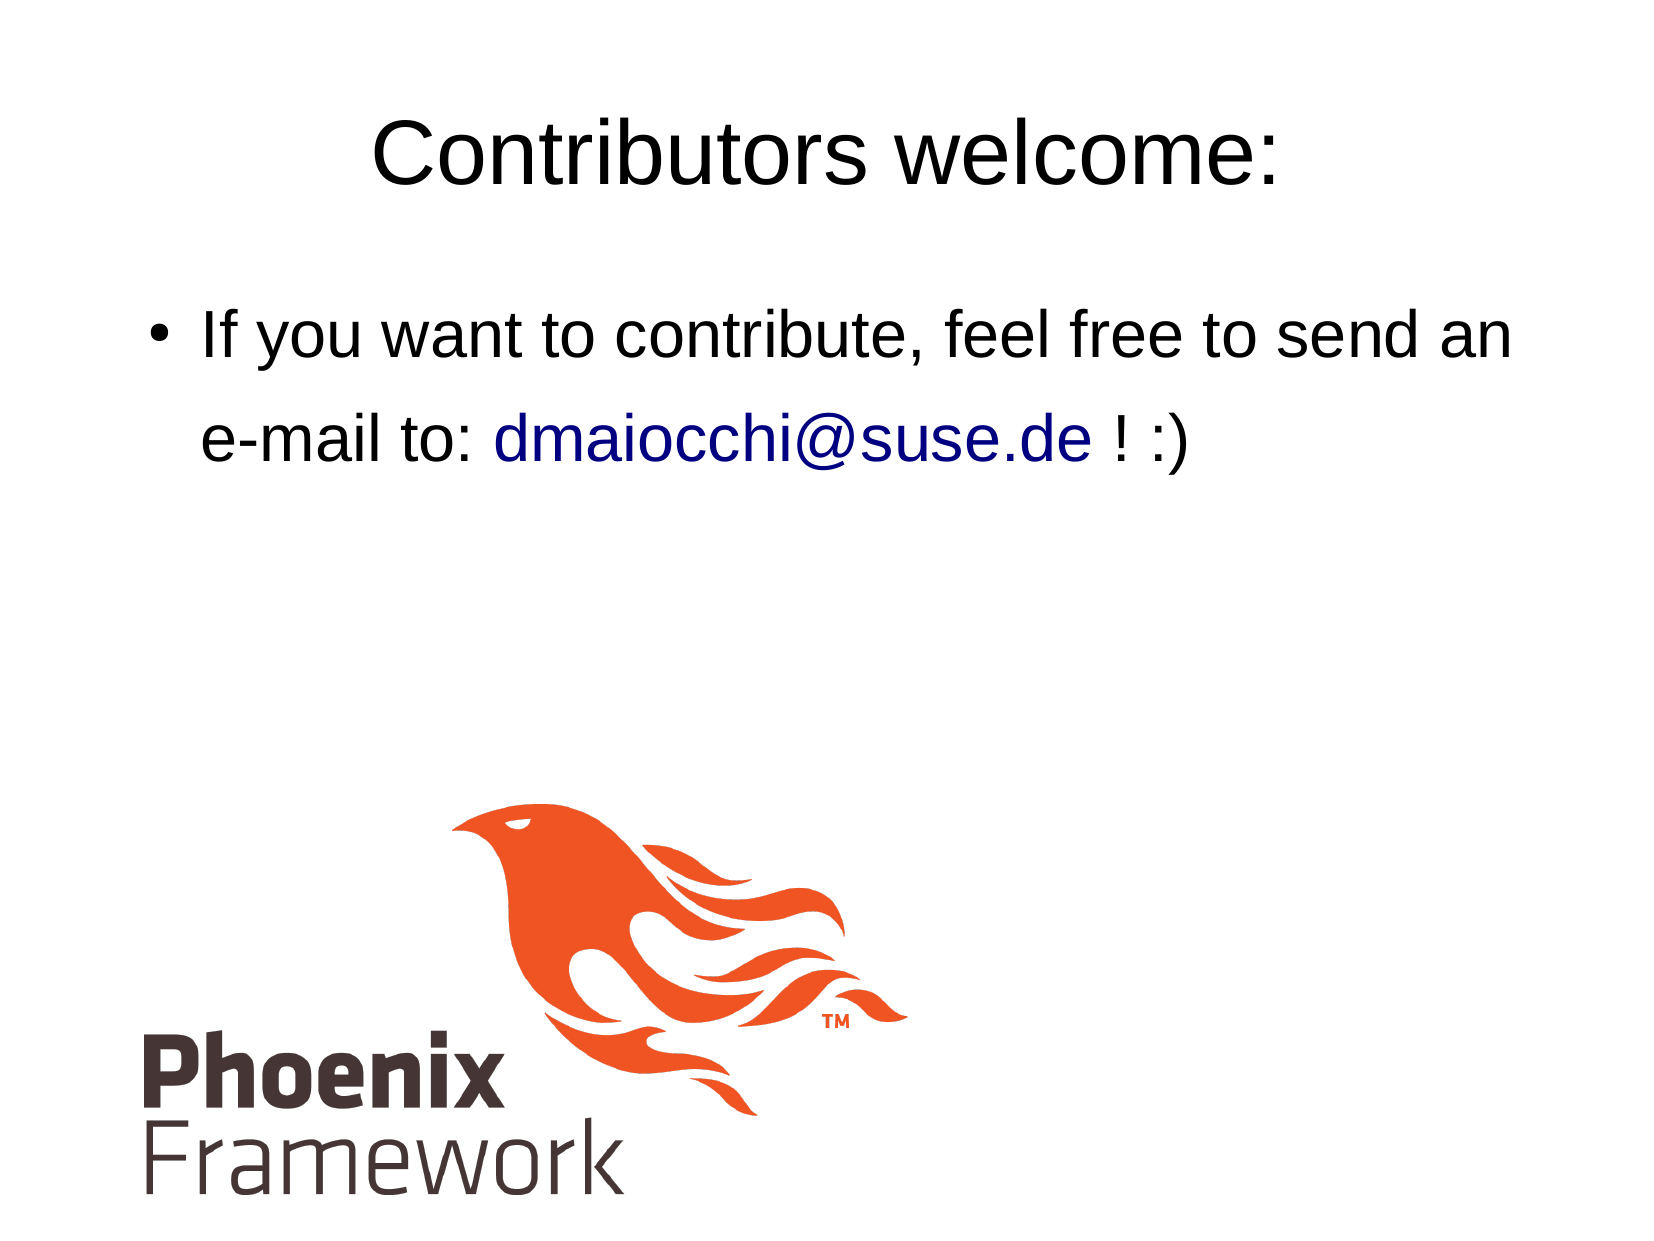

# Contributors welcome:
If you want to contribute, feel free to send an
e-mail to: dmaiocchi@suse.de ! :)